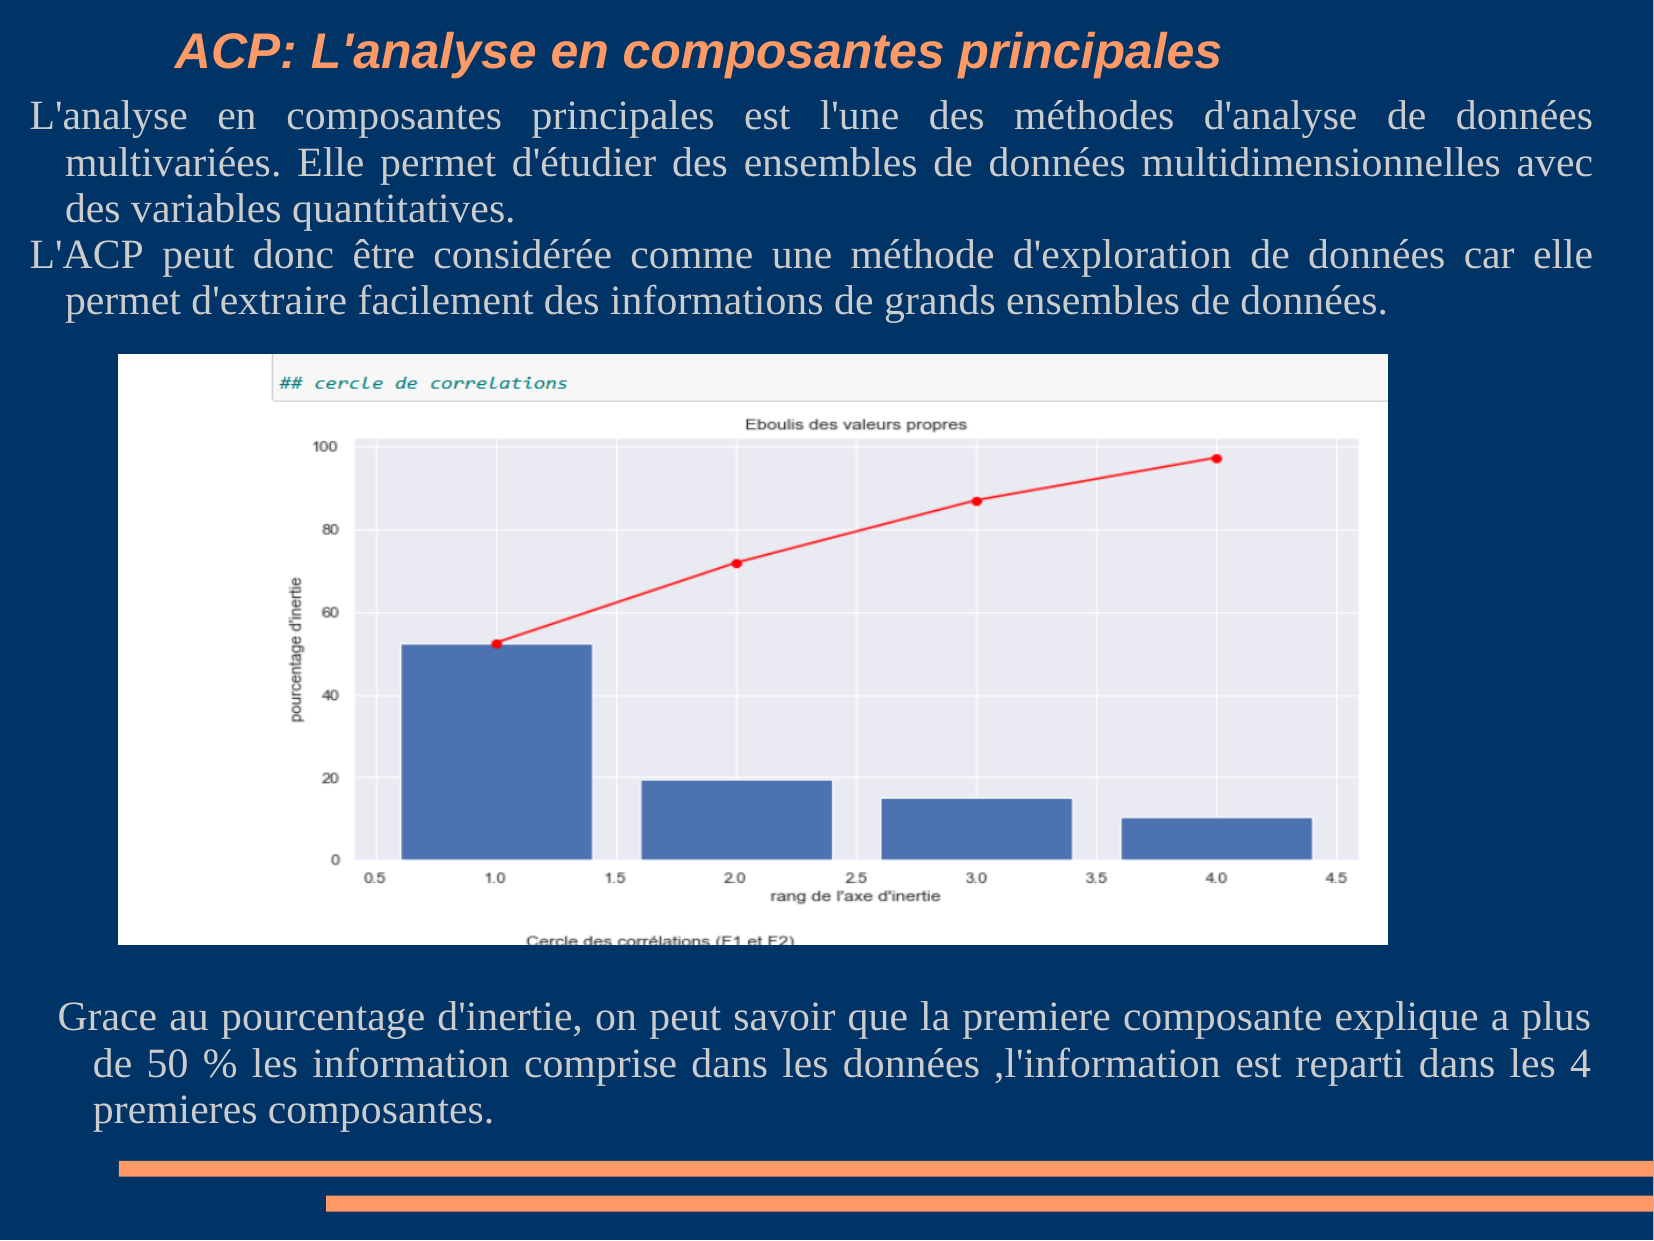

# ACP: L'analyse en composantes principales
L'analyse en composantes principales est l'une des méthodes d'analyse de données multivariées. Elle permet d'étudier des ensembles de données multidimensionnelles avec des variables quantitatives.
L'ACP peut donc être considérée comme une méthode d'exploration de données car elle permet d'extraire facilement des informations de grands ensembles de données.
Grace au pourcentage d'inertie, on peut savoir que la premiere composante explique a plus de 50 % les information comprise dans les données ,l'information est reparti dans les 4 premieres composantes.